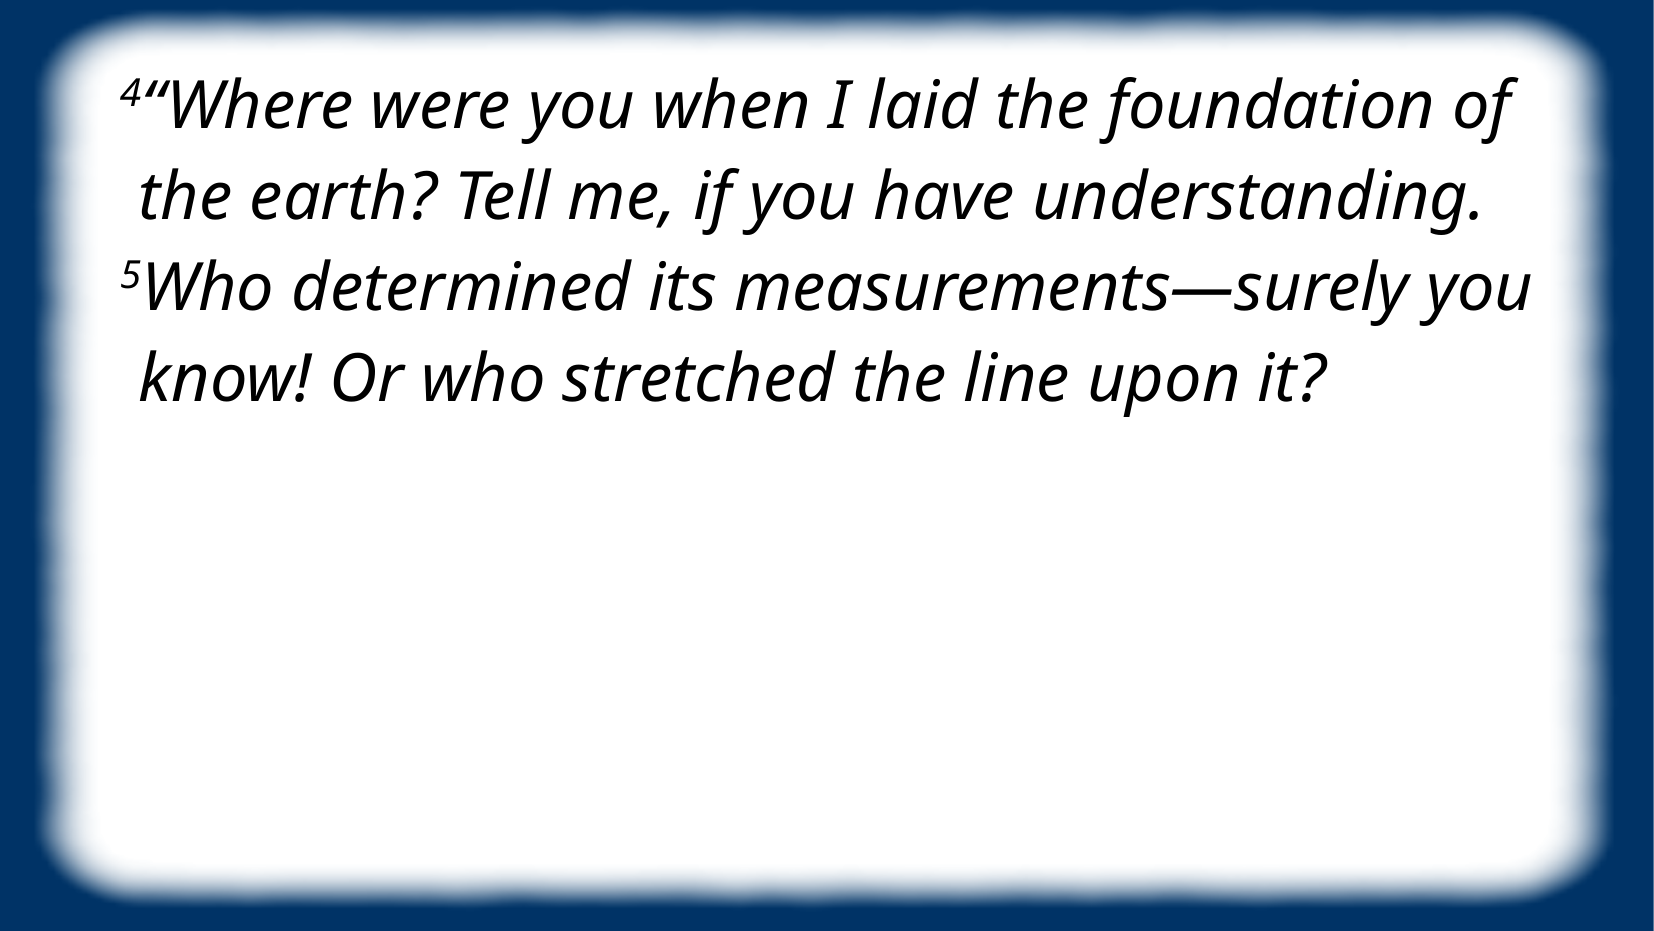

4“Where were you when I laid the foundation of the earth? Tell me, if you have understanding.
5Who determined its measurements—surely you know! Or who stretched the line upon it?